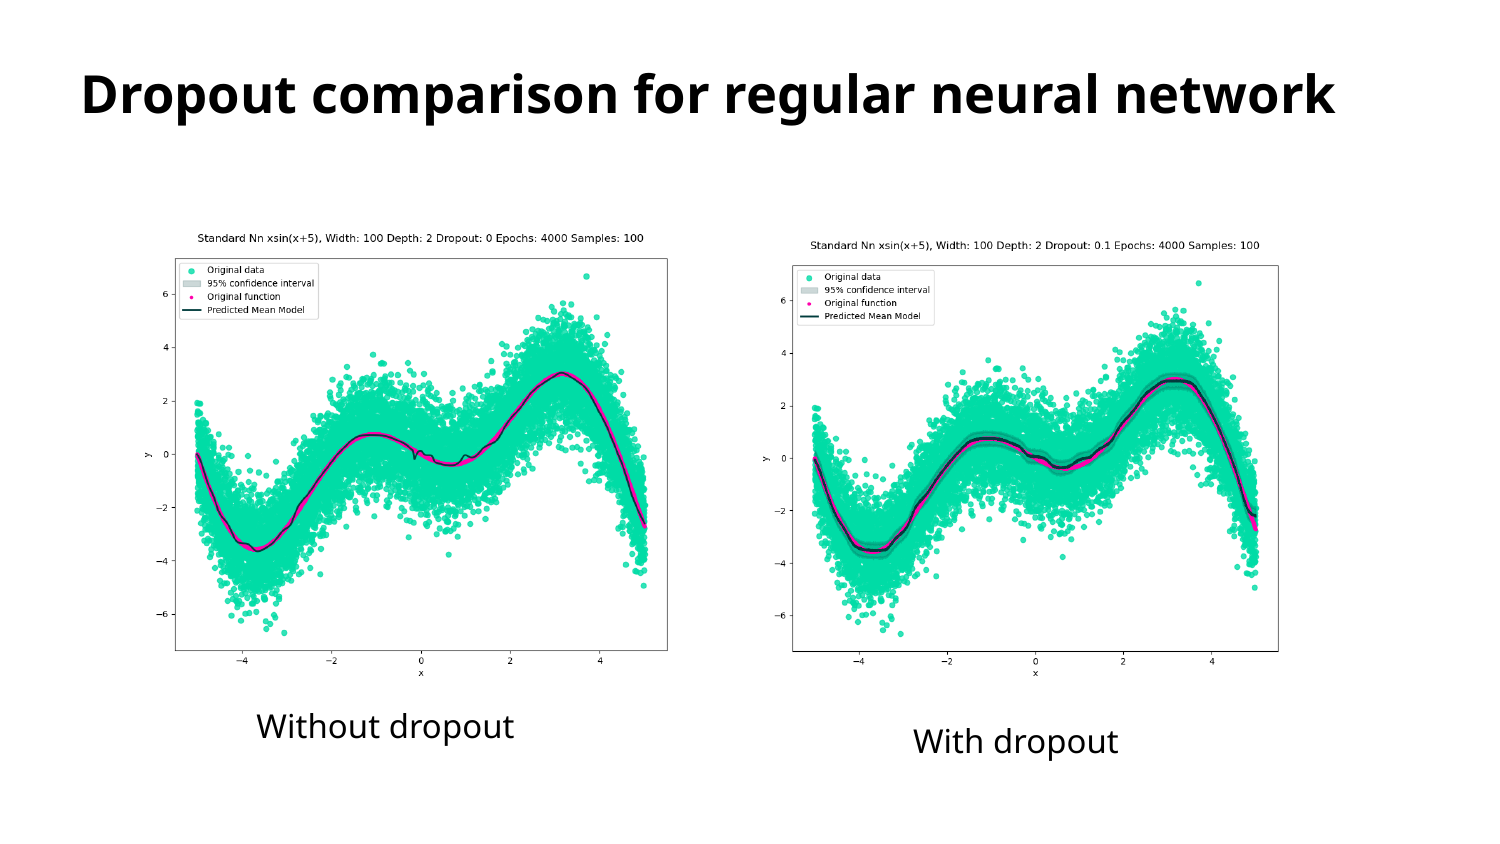

# Dropout comparison for regular neural network
Without dropout
With dropout